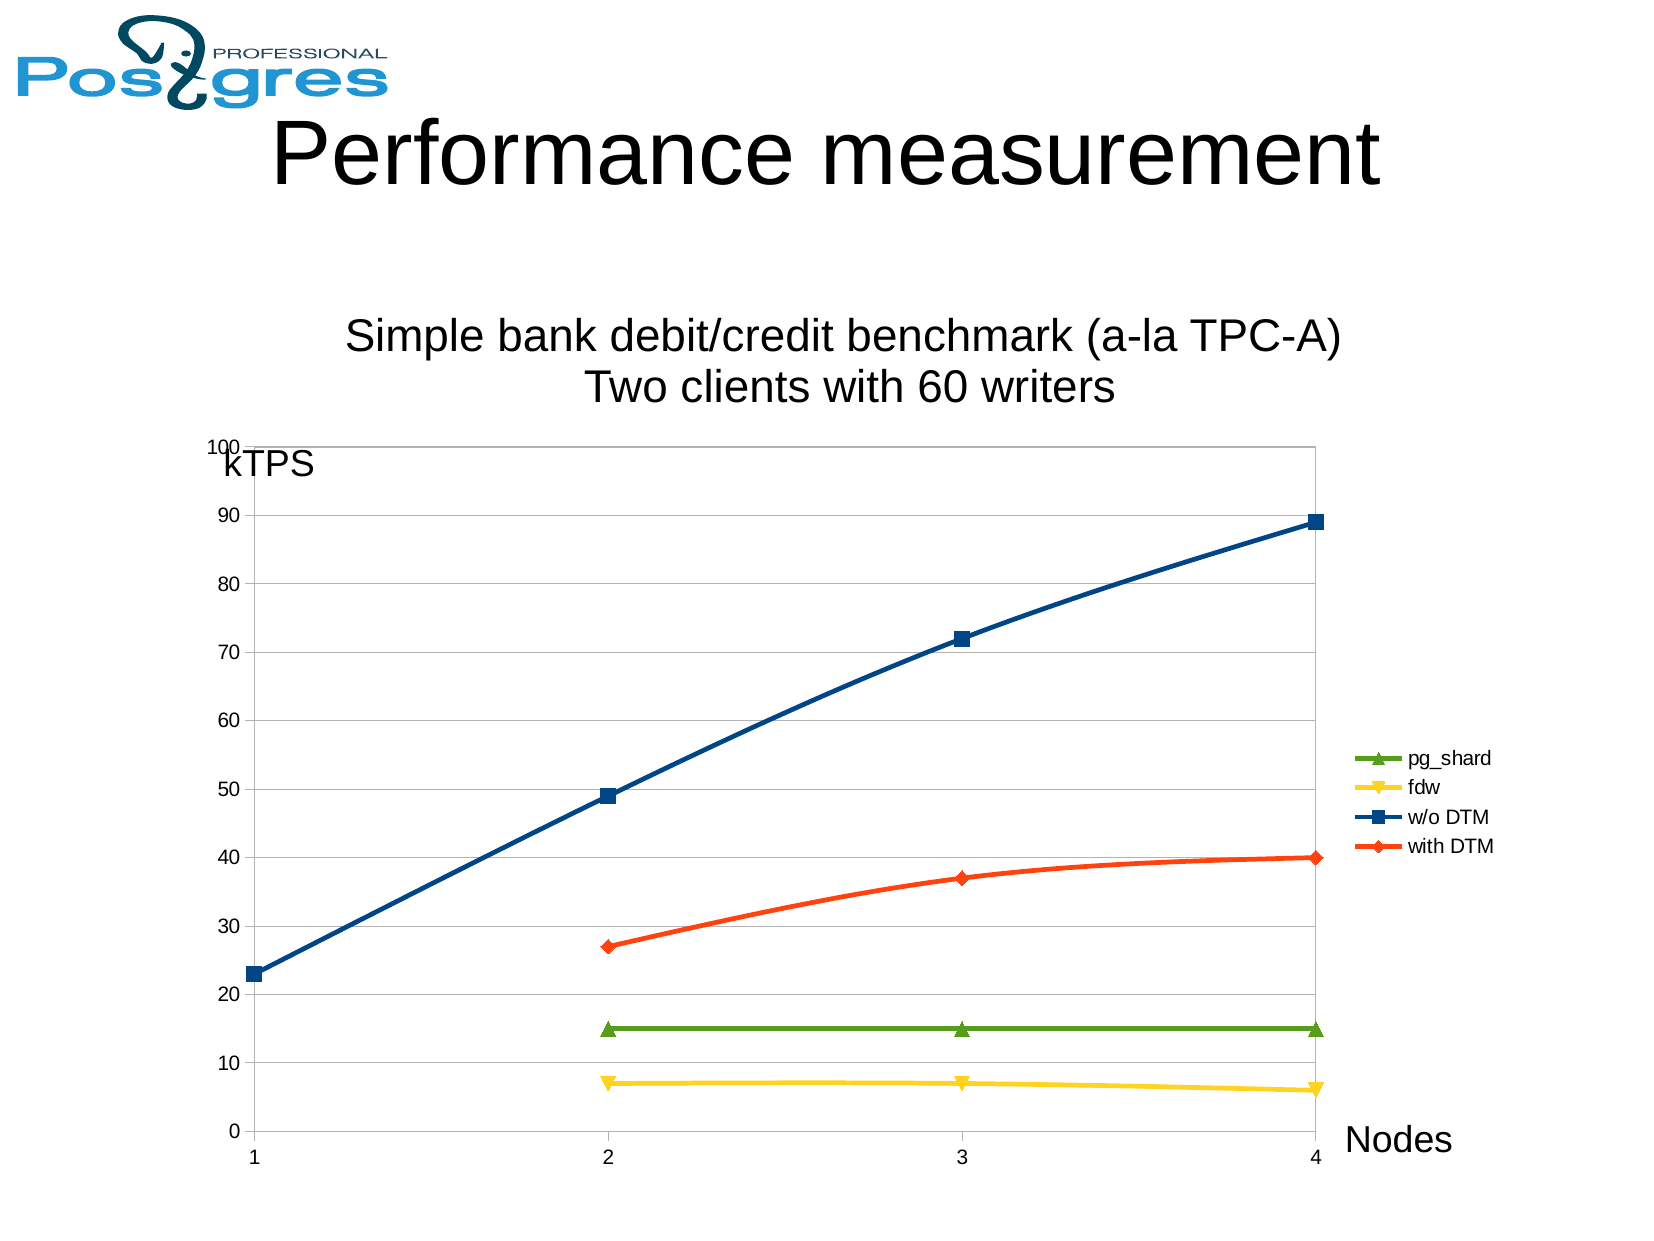

# Performance measurement
Simple bank debit/credit benchmark (a-la TPC-A)
Two clients with 60 writers
### Chart
| Category | pg_shard | fdw | w/o DTM | with DTM |
|---|---|---|---|---|
| 1 | None | None | 23.0 | None |
| 2 | 15.0 | 7.0 | 49.0 | 27.0 |
| 3 | 15.0 | 7.0 | 72.0 | 37.0 |
| 4 | 15.0 | 6.0 | 89.0 | 40.0 |kTPS
Nodes